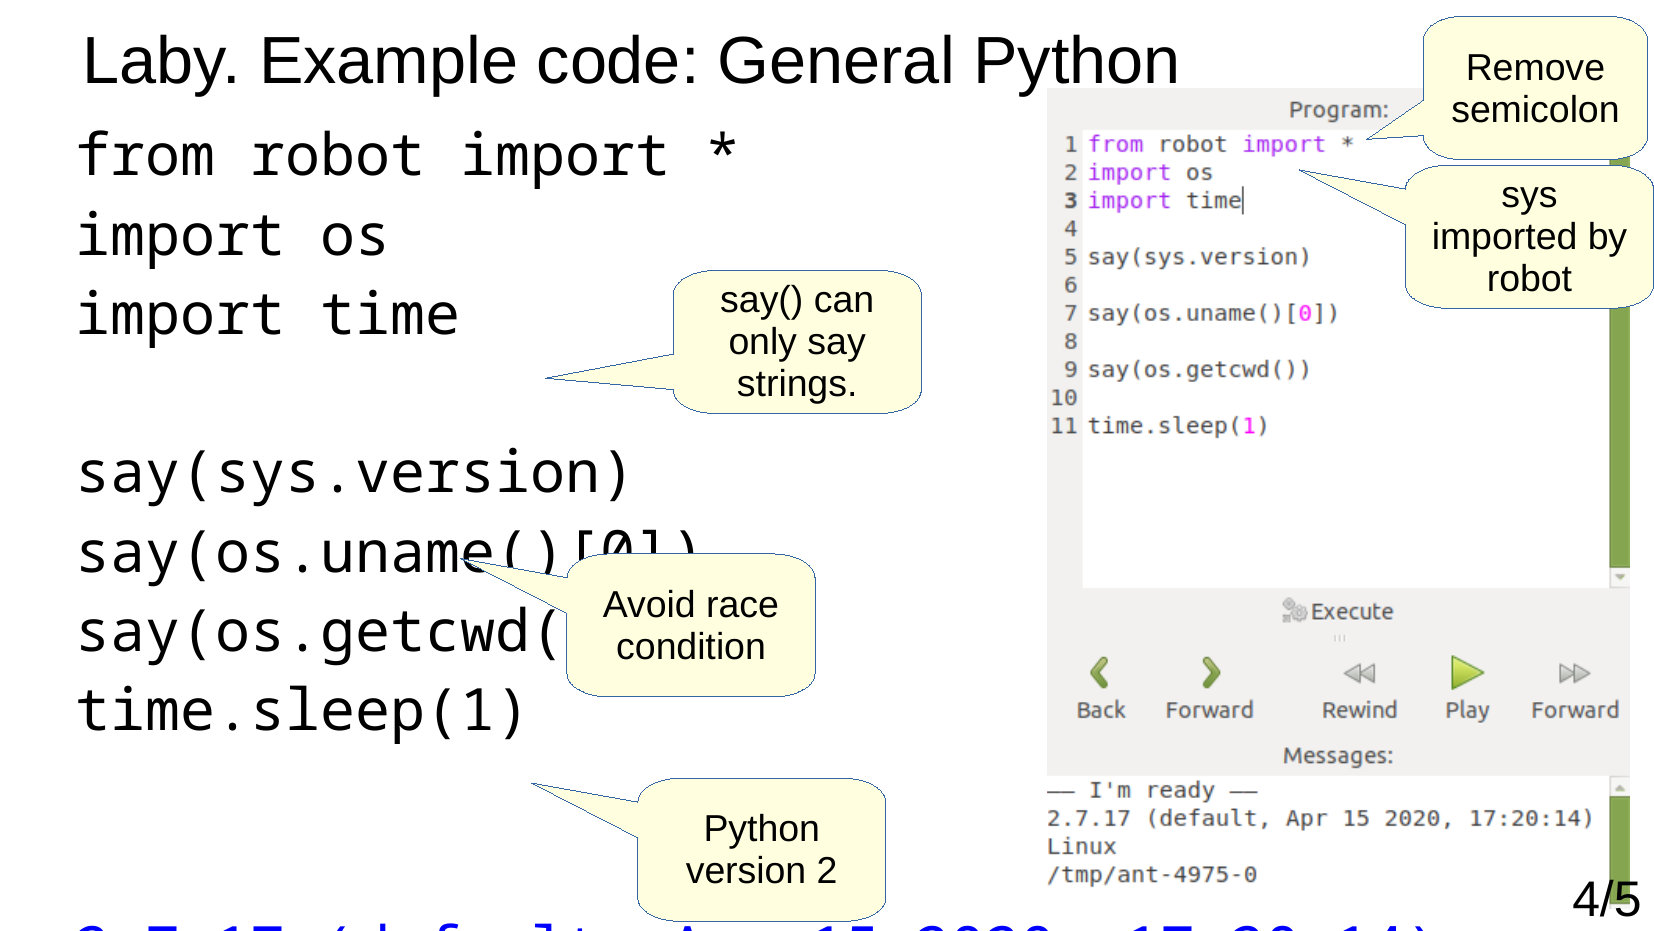

Remove semicolon
# Laby. Example code: General Python
from robot import *
import os
import time
say(sys.version)
say(os.uname()[0])
say(os.getcwd())
time.sleep(1)
2.7.17 (default, Apr 15 2020, 17:20:14)
Linux
/tmp/ant-4975-0
sys imported by robot
say() can only say strings.
Avoid race condition
Python version 2
4/5